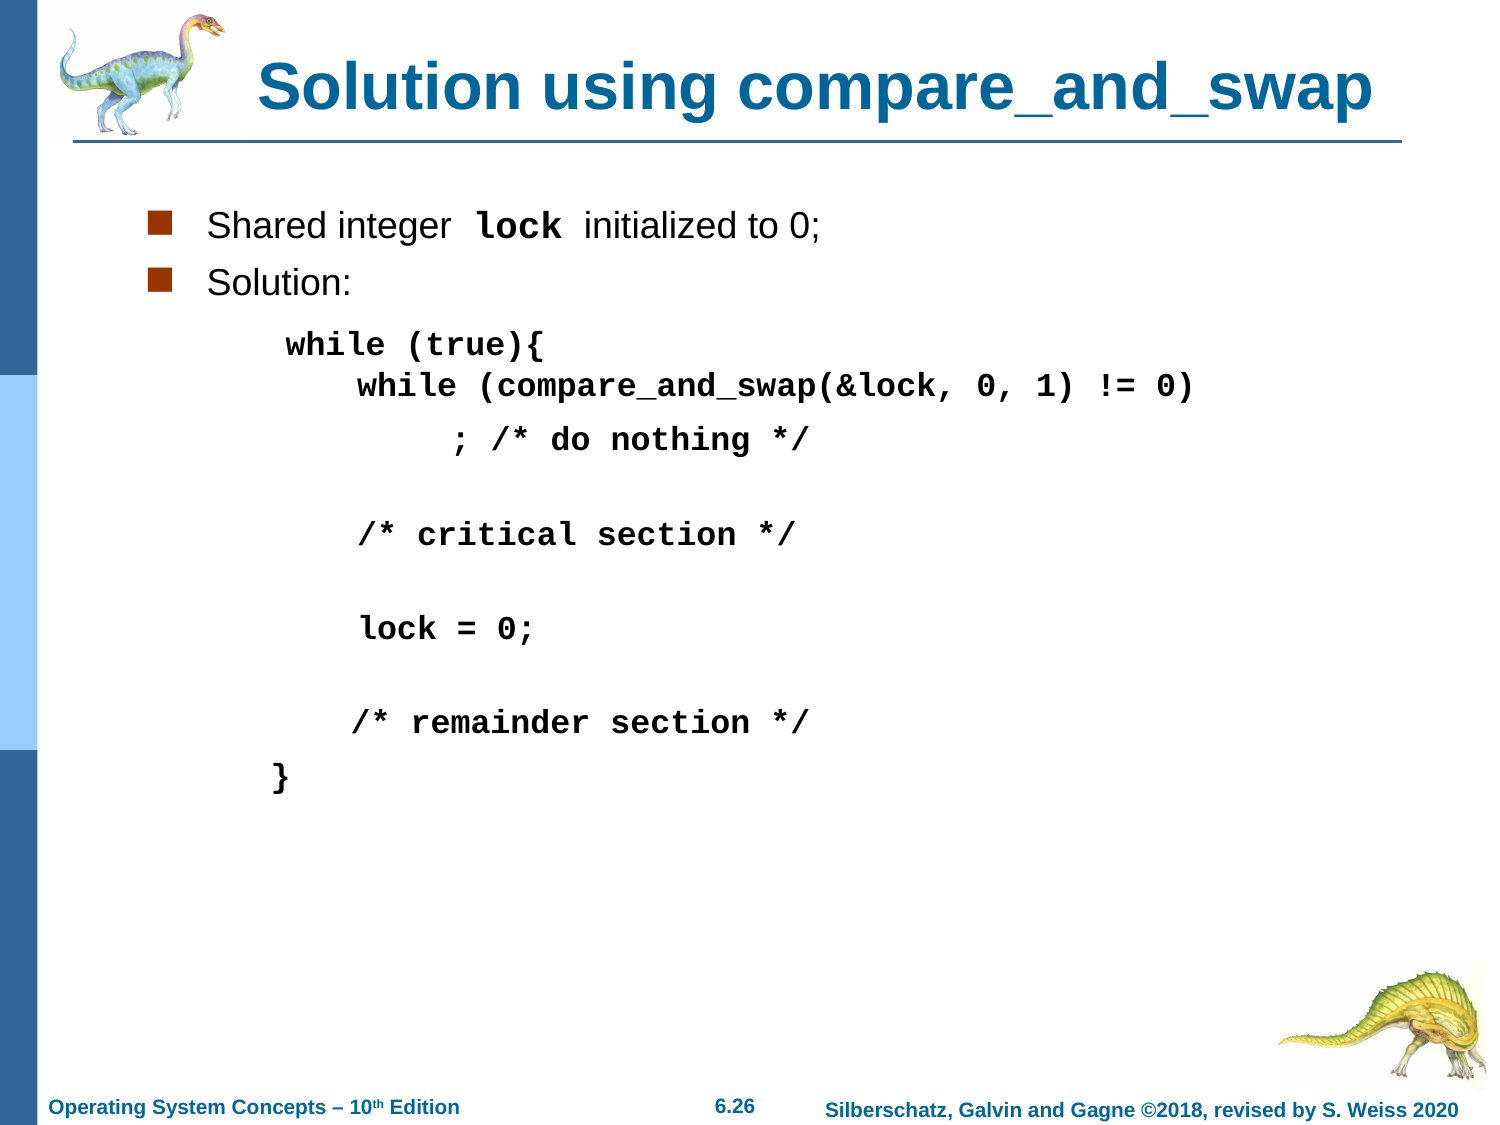

# Solution using compare_and_swap
Shared integer lock initialized to 0;
Solution:
 while (true){
 		while (compare_and_swap(&lock, 0, 1) != 0)
 	; /* do nothing */
 		/* critical section */
 		lock = 0;
 /* remainder section */
 }